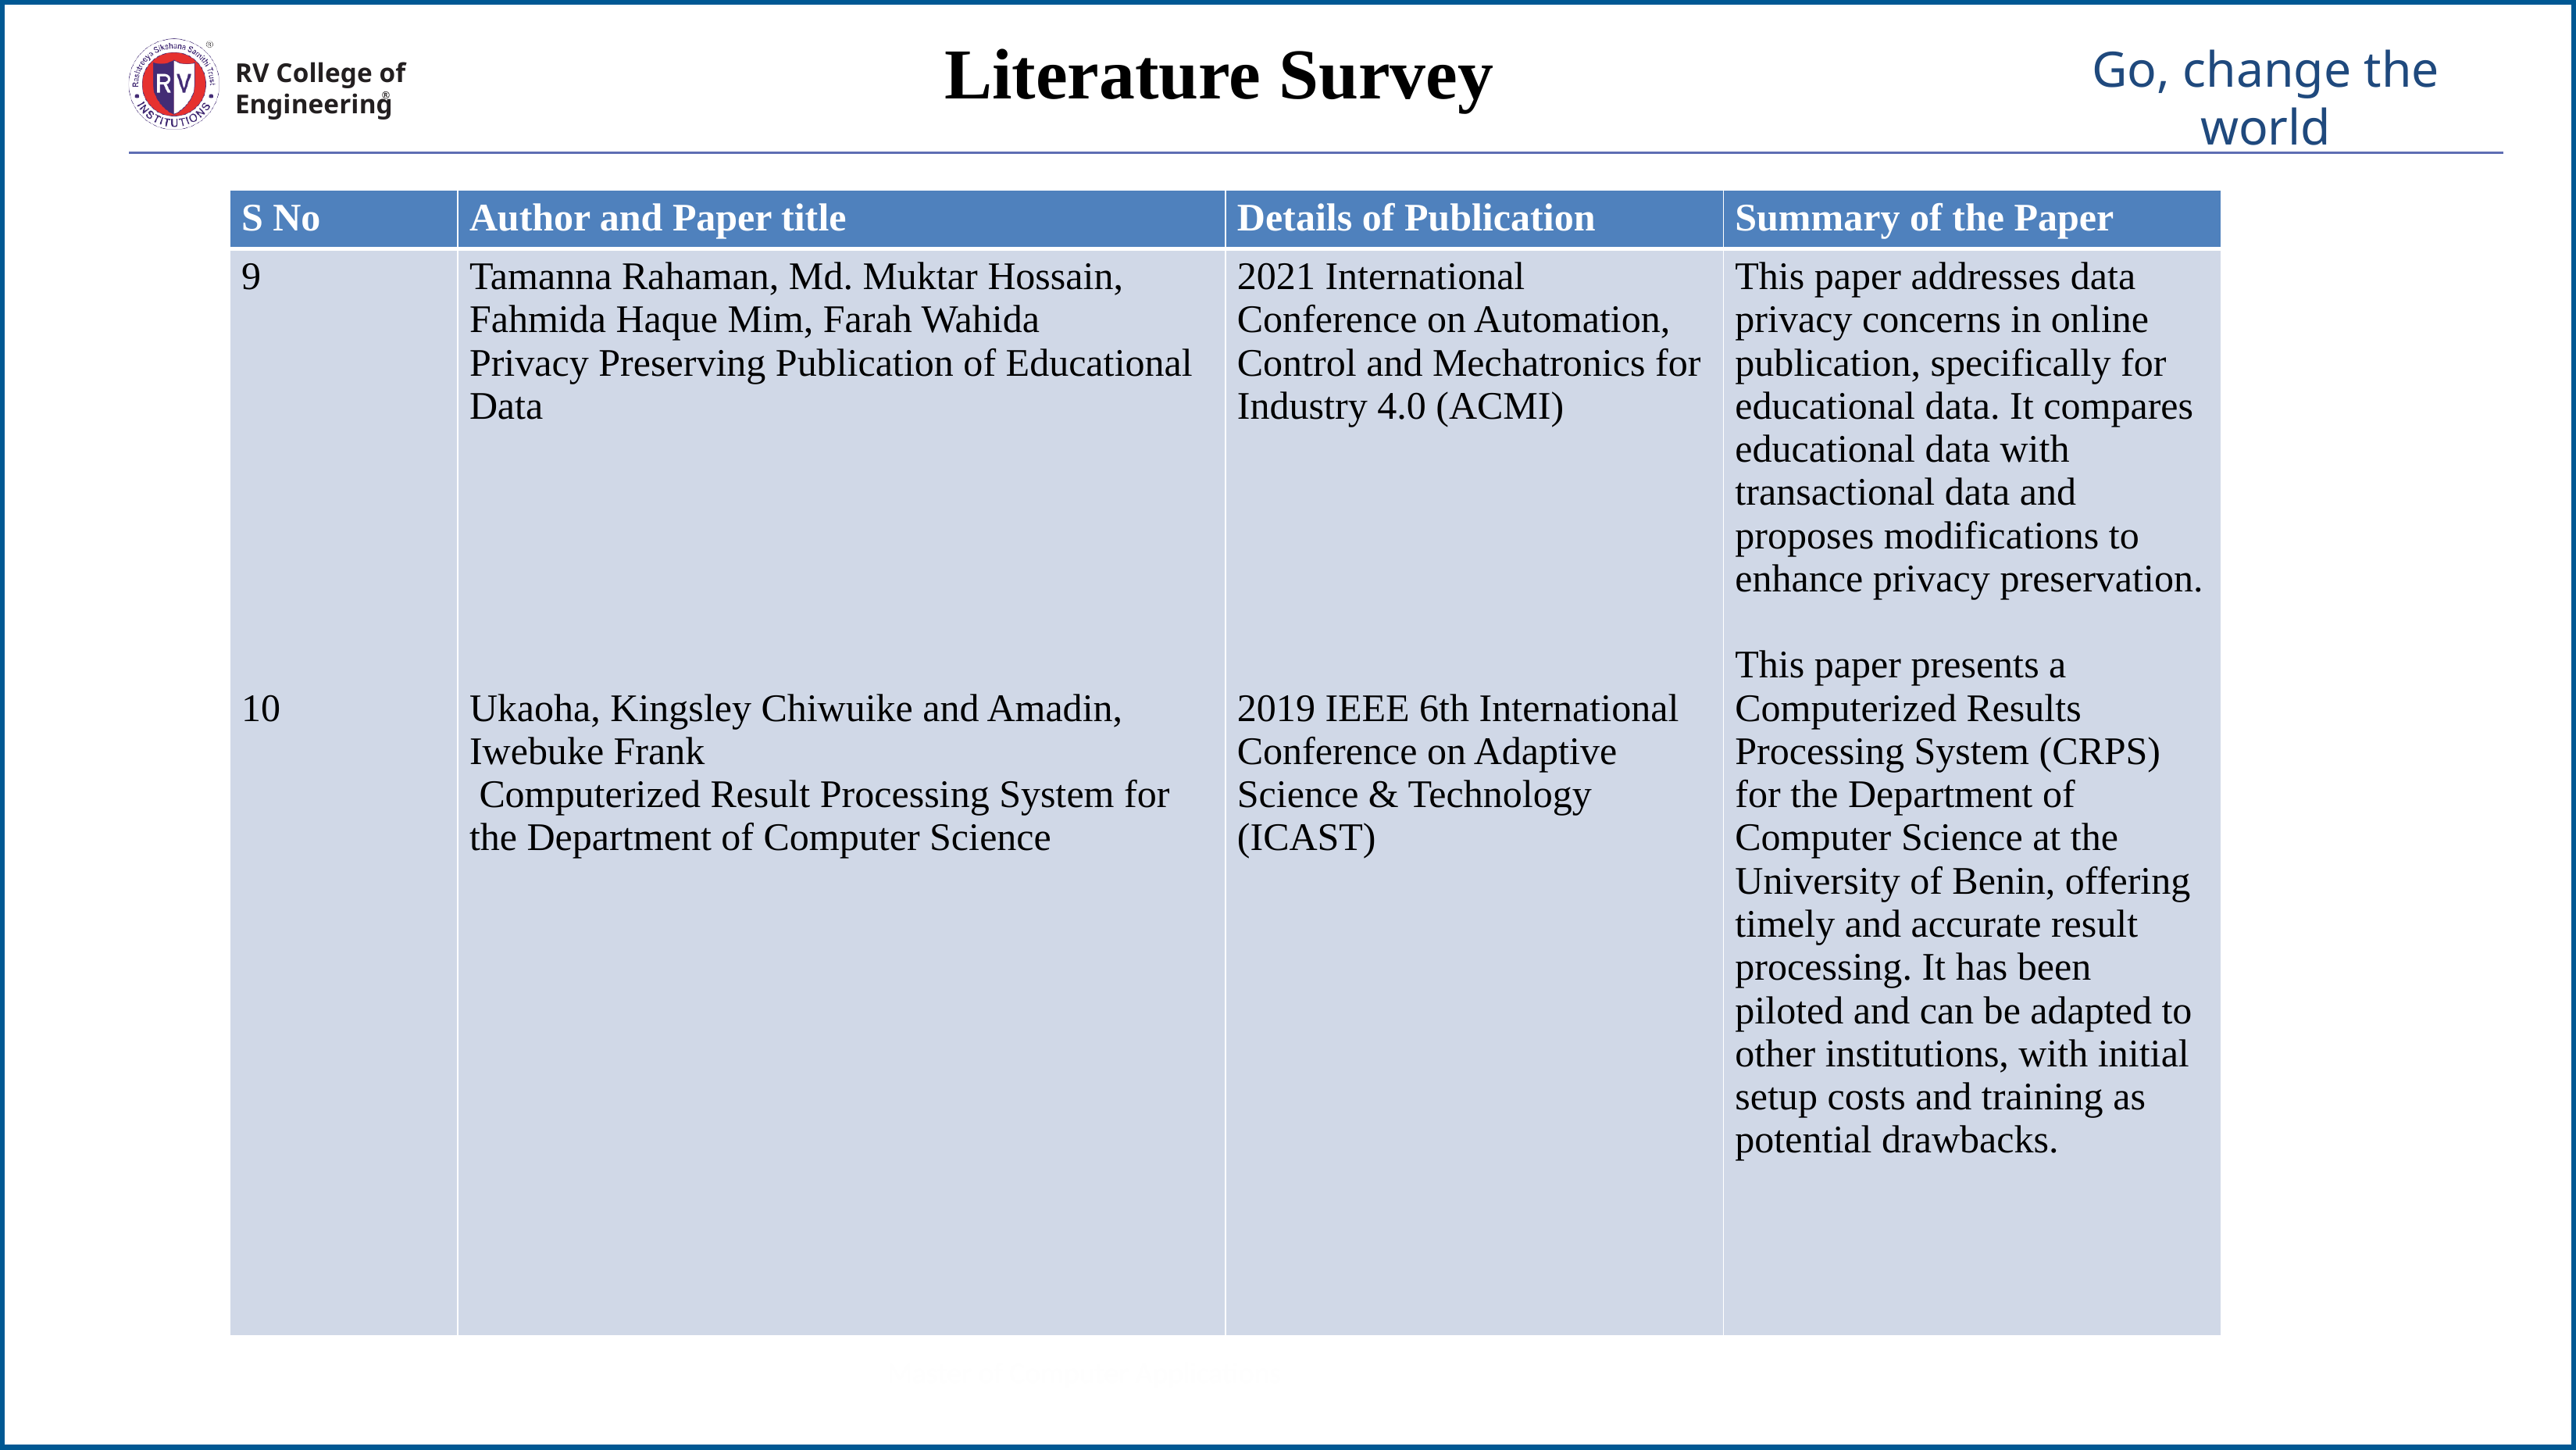

Literature Survey
# Go, change the world
RV College of
Engineering
| S No | Author and Paper title | Details of Publication | Summary of the Paper |
| --- | --- | --- | --- |
| 9 10 | Tamanna Rahaman, Md. Muktar Hossain, Fahmida Haque Mim, Farah Wahida Privacy Preserving Publication of Educational Data Ukaoha, Kingsley Chiwuike and Amadin, Iwebuke Frank Computerized Result Processing System for the Department of Computer Science | 2021 International Conference on Automation, Control and Mechatronics for Industry 4.0 (ACMI) 2019 IEEE 6th International Conference on Adaptive Science & Technology (ICAST) | This paper addresses data privacy concerns in online publication, specifically for educational data. It compares educational data with transactional data and proposes modifications to enhance privacy preservation. This paper presents a Computerized Results Processing System (CRPS) for the Department of Computer Science at the University of Benin, offering timely and accurate result processing. It has been piloted and can be adapted to other institutions, with initial setup costs and training as potential drawbacks. |